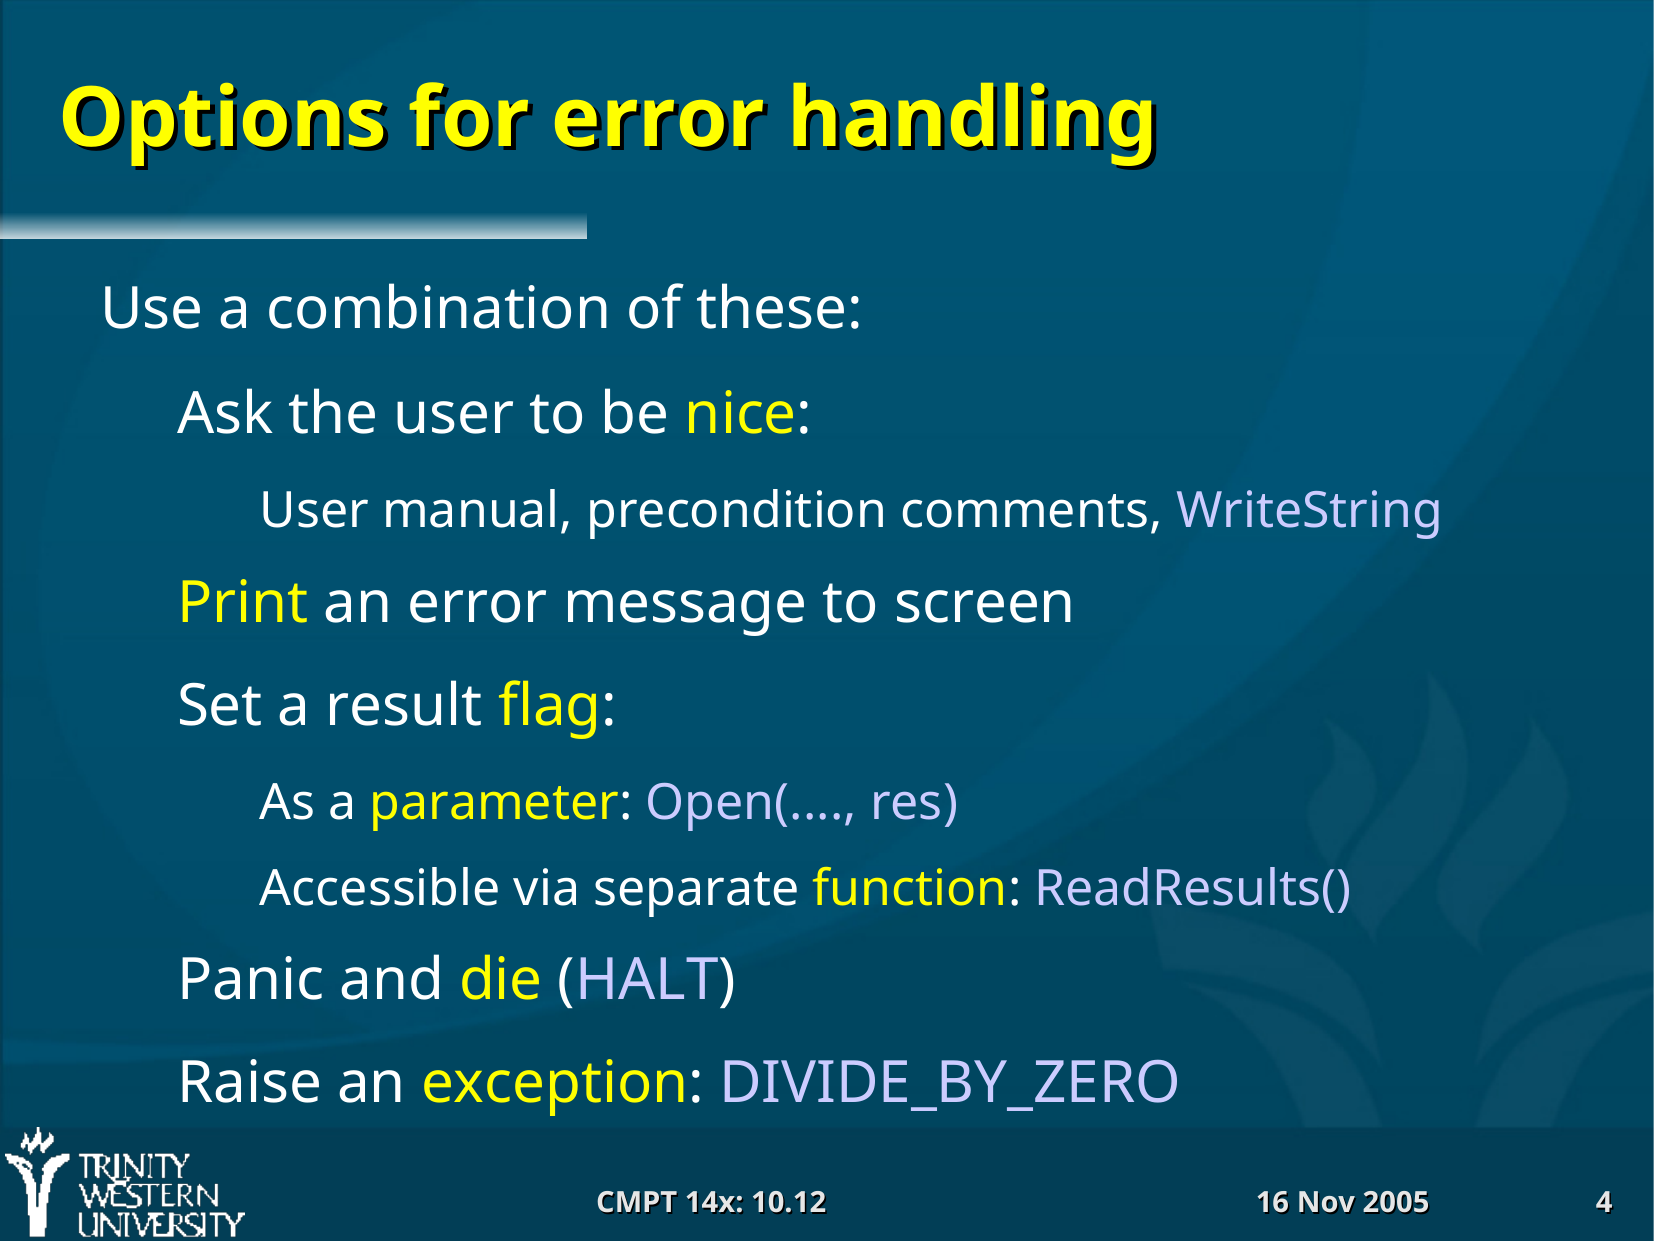

# Options for error handling
Use a combination of these:
Ask the user to be nice:
User manual, precondition comments, WriteString
Print an error message to screen
Set a result flag:
As a parameter: Open(...., res)
Accessible via separate function: ReadResults()
Panic and die (HALT)
Raise an exception: DIVIDE_BY_ZERO
CMPT 14x: 10.12
16 Nov 2005
4